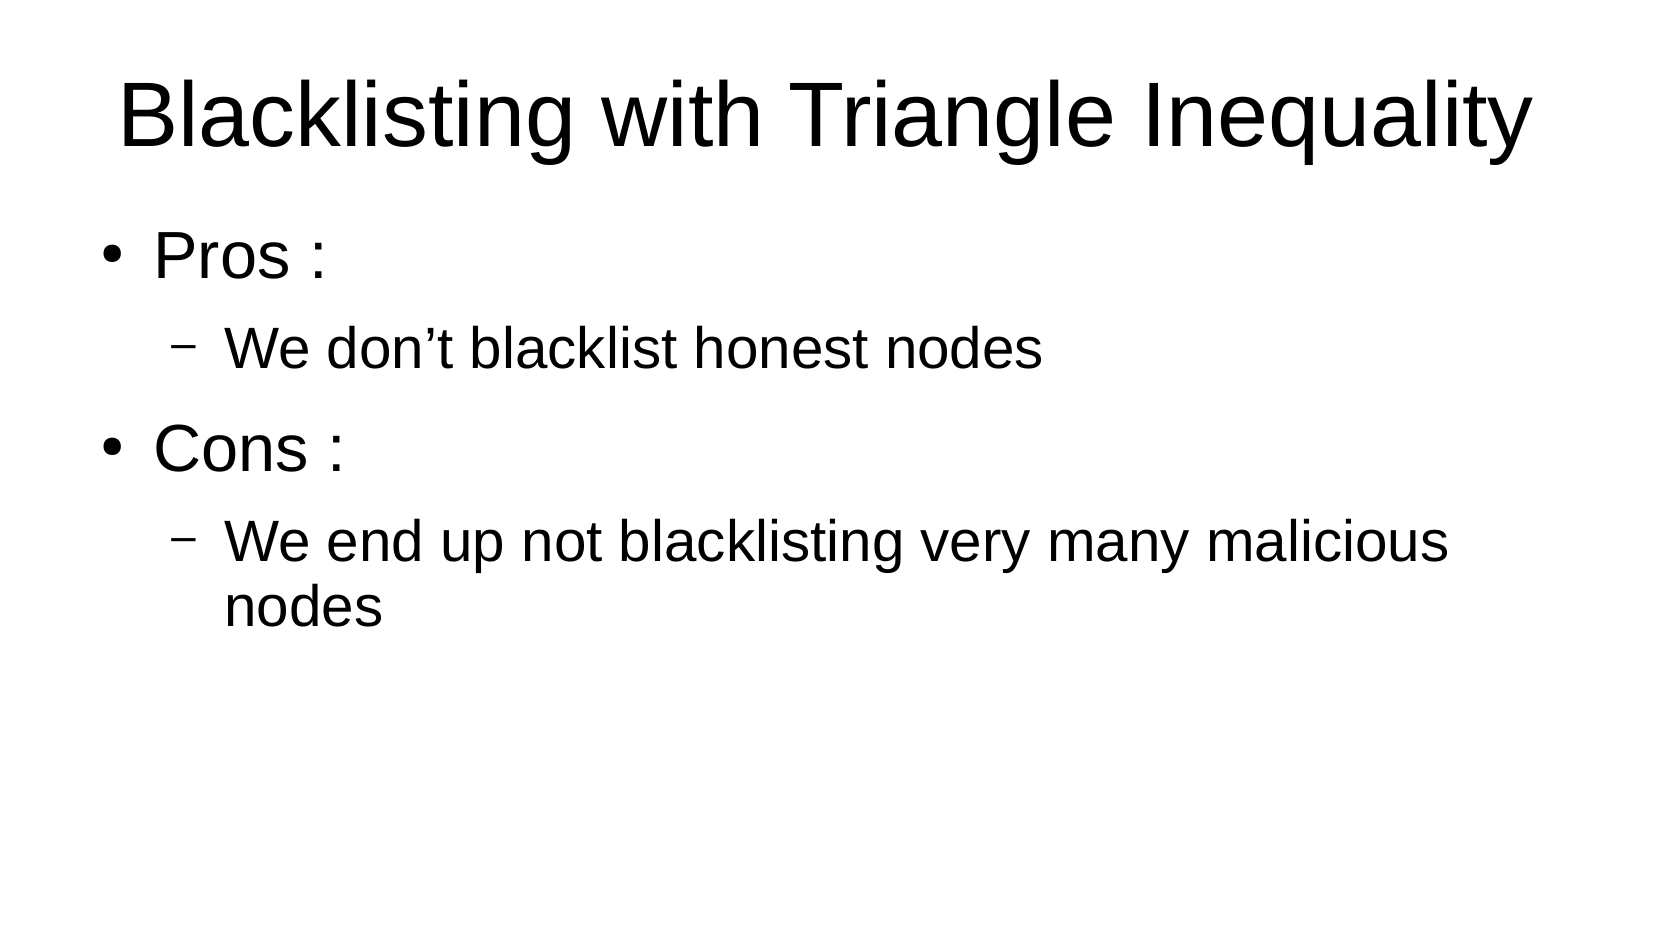

# Blacklisting with Triangle Inequality
Pros :
We don’t blacklist honest nodes
Cons :
We end up not blacklisting very many malicious nodes